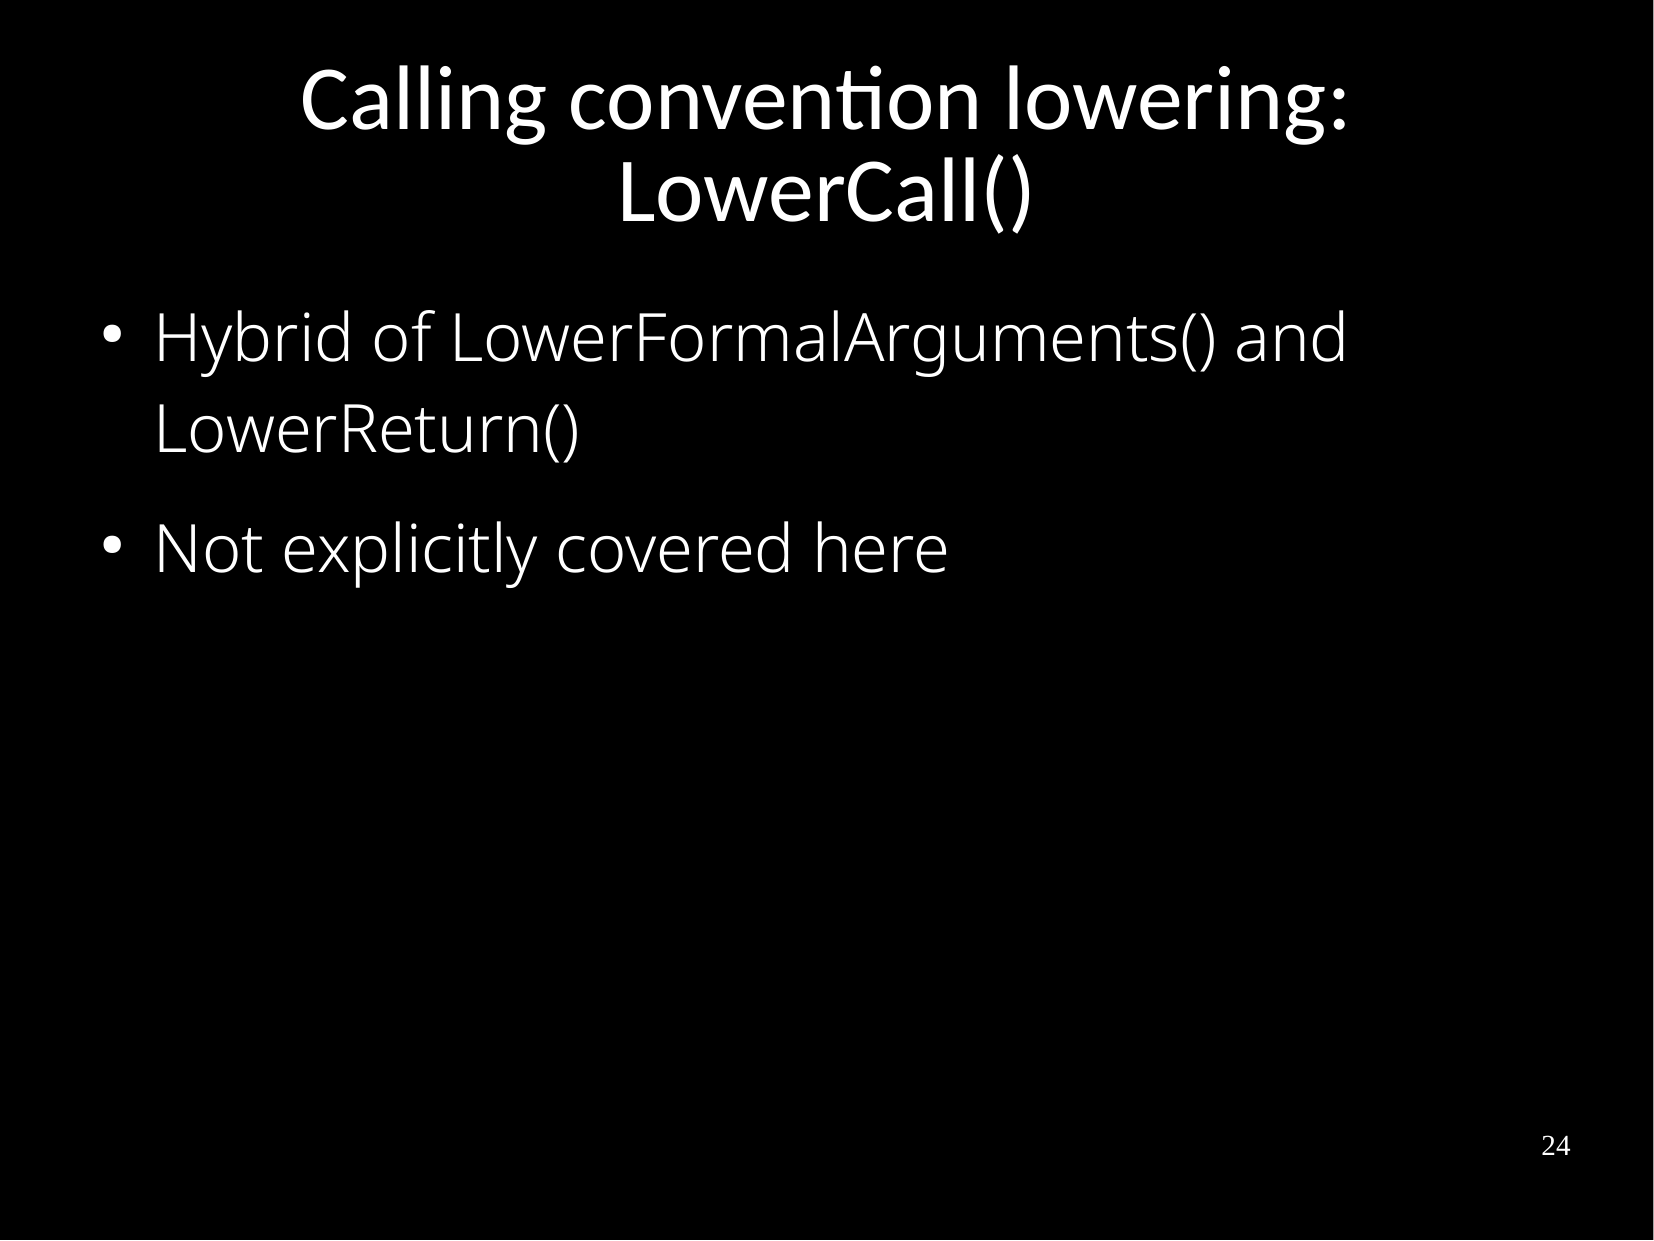

# Calling convention lowering: LowerCall()
Hybrid of LowerFormalArguments() and LowerReturn()
Not explicitly covered here
24